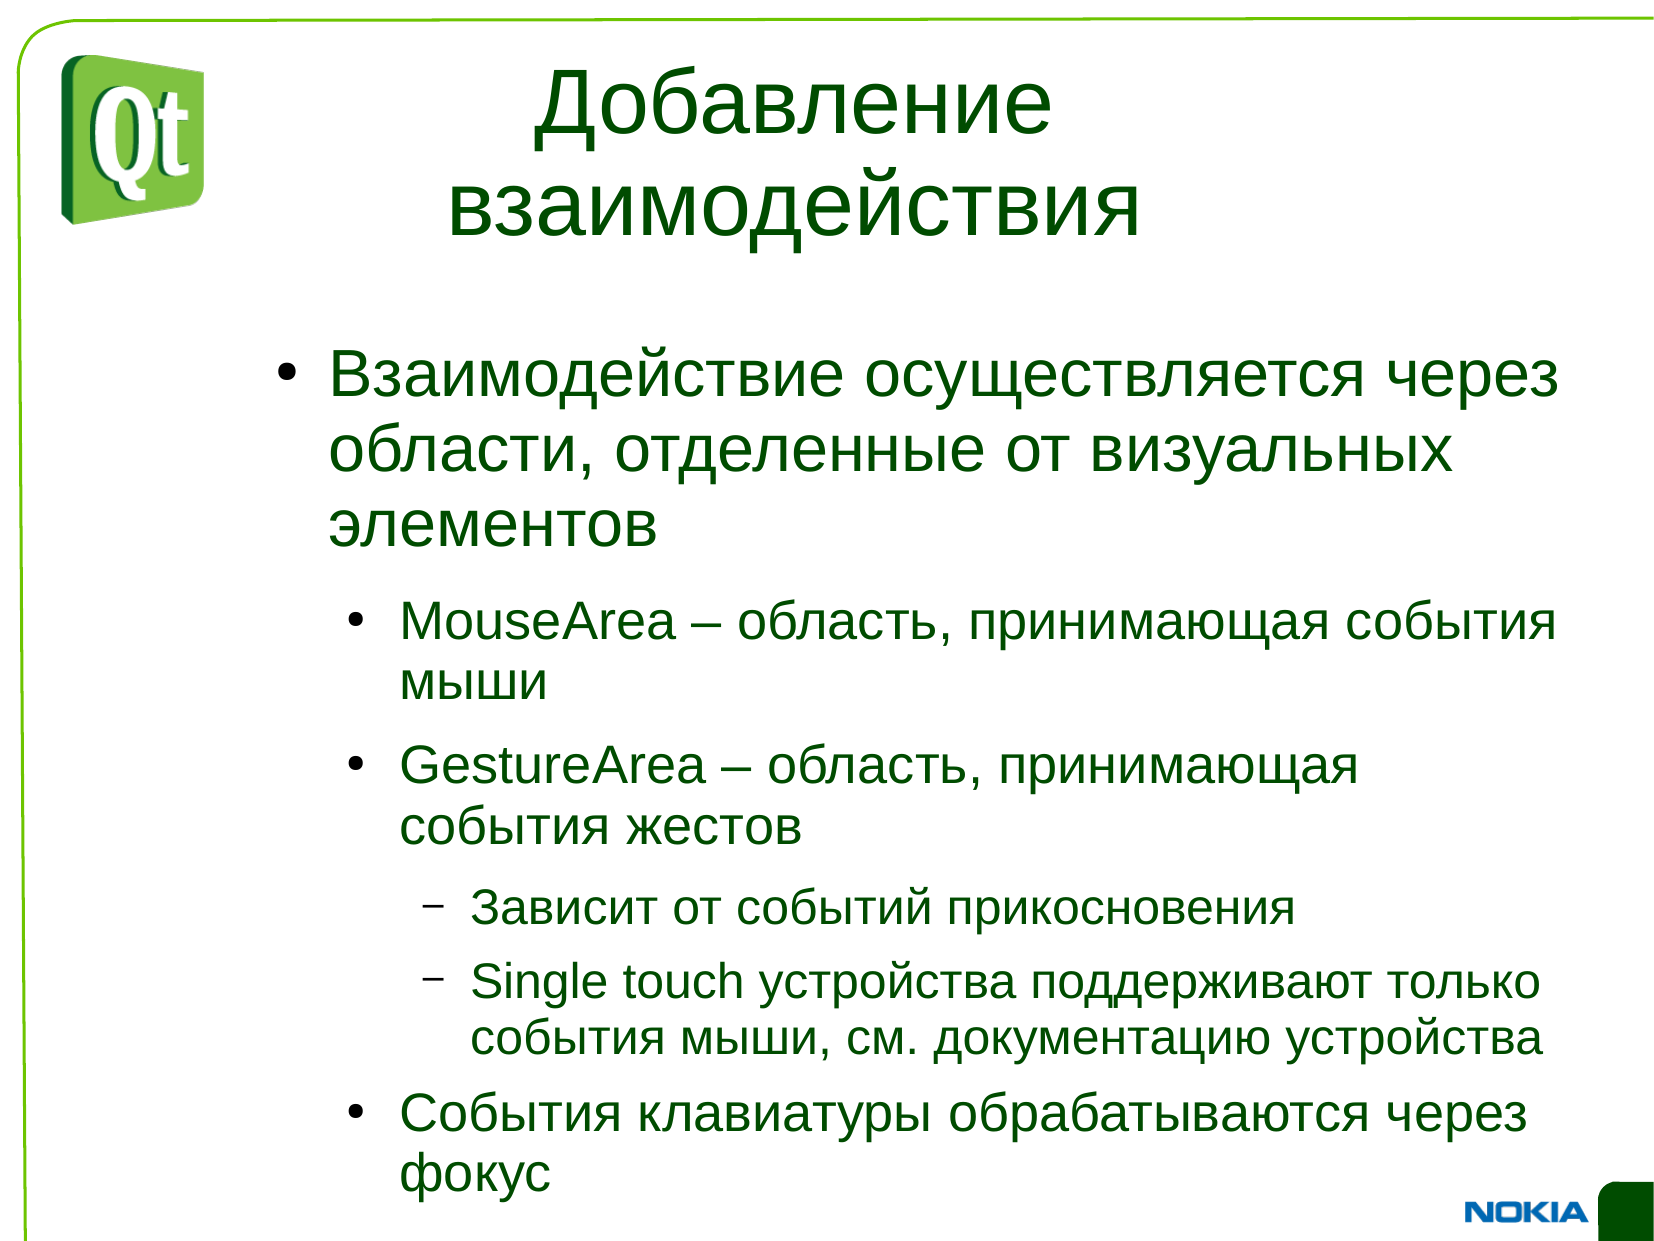

# Добавление взаимодействия
Взаимодействие осуществляется через области, отделенные от визуальных элементов
MouseArea – область, принимающая события мыши
GestureArea – область, принимающая события жестов
Зависит от событий прикосновения
Single touch устройства поддерживают только события мыши, см. документацию устройства
События клавиатуры обрабатываются через фокус